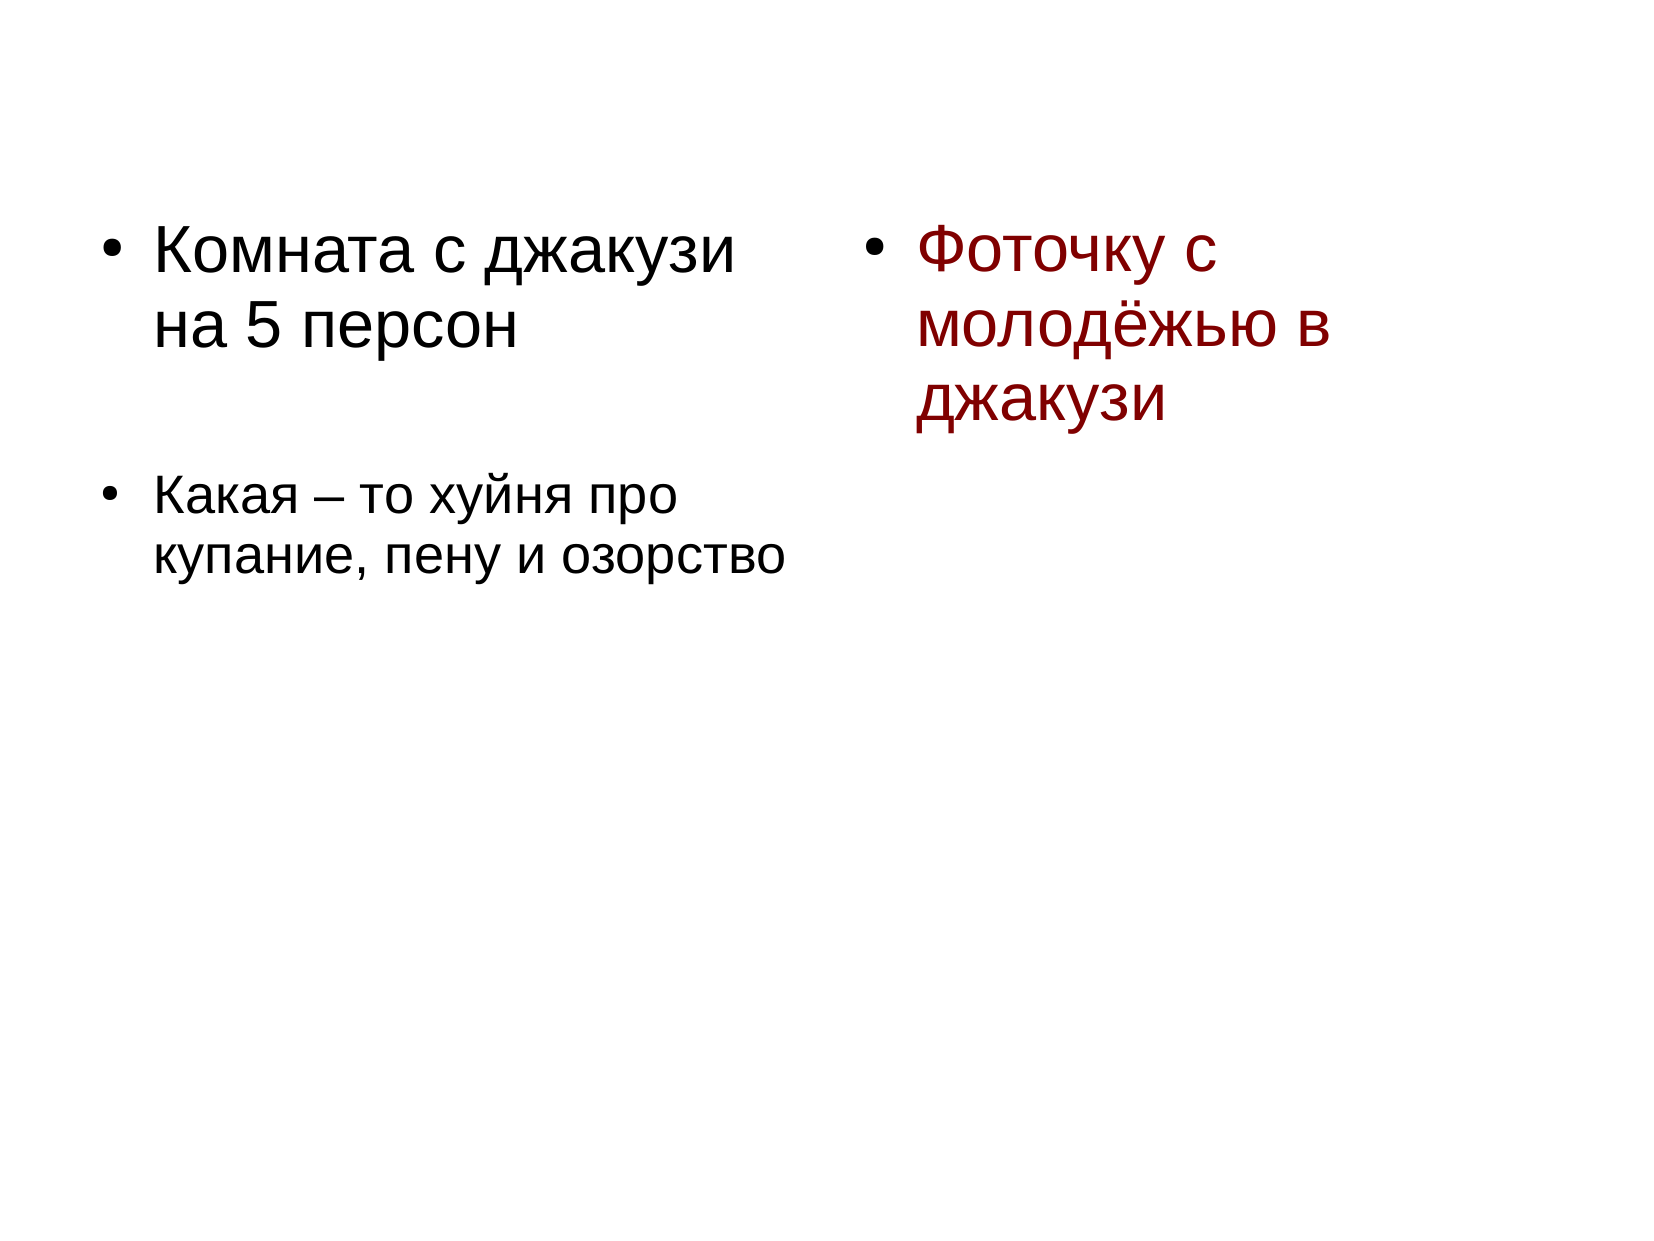

Фоточку с молодёжью в джакузи
# Комната с джакузи на 5 персон
Какая – то хуйня про купание, пену и озорство